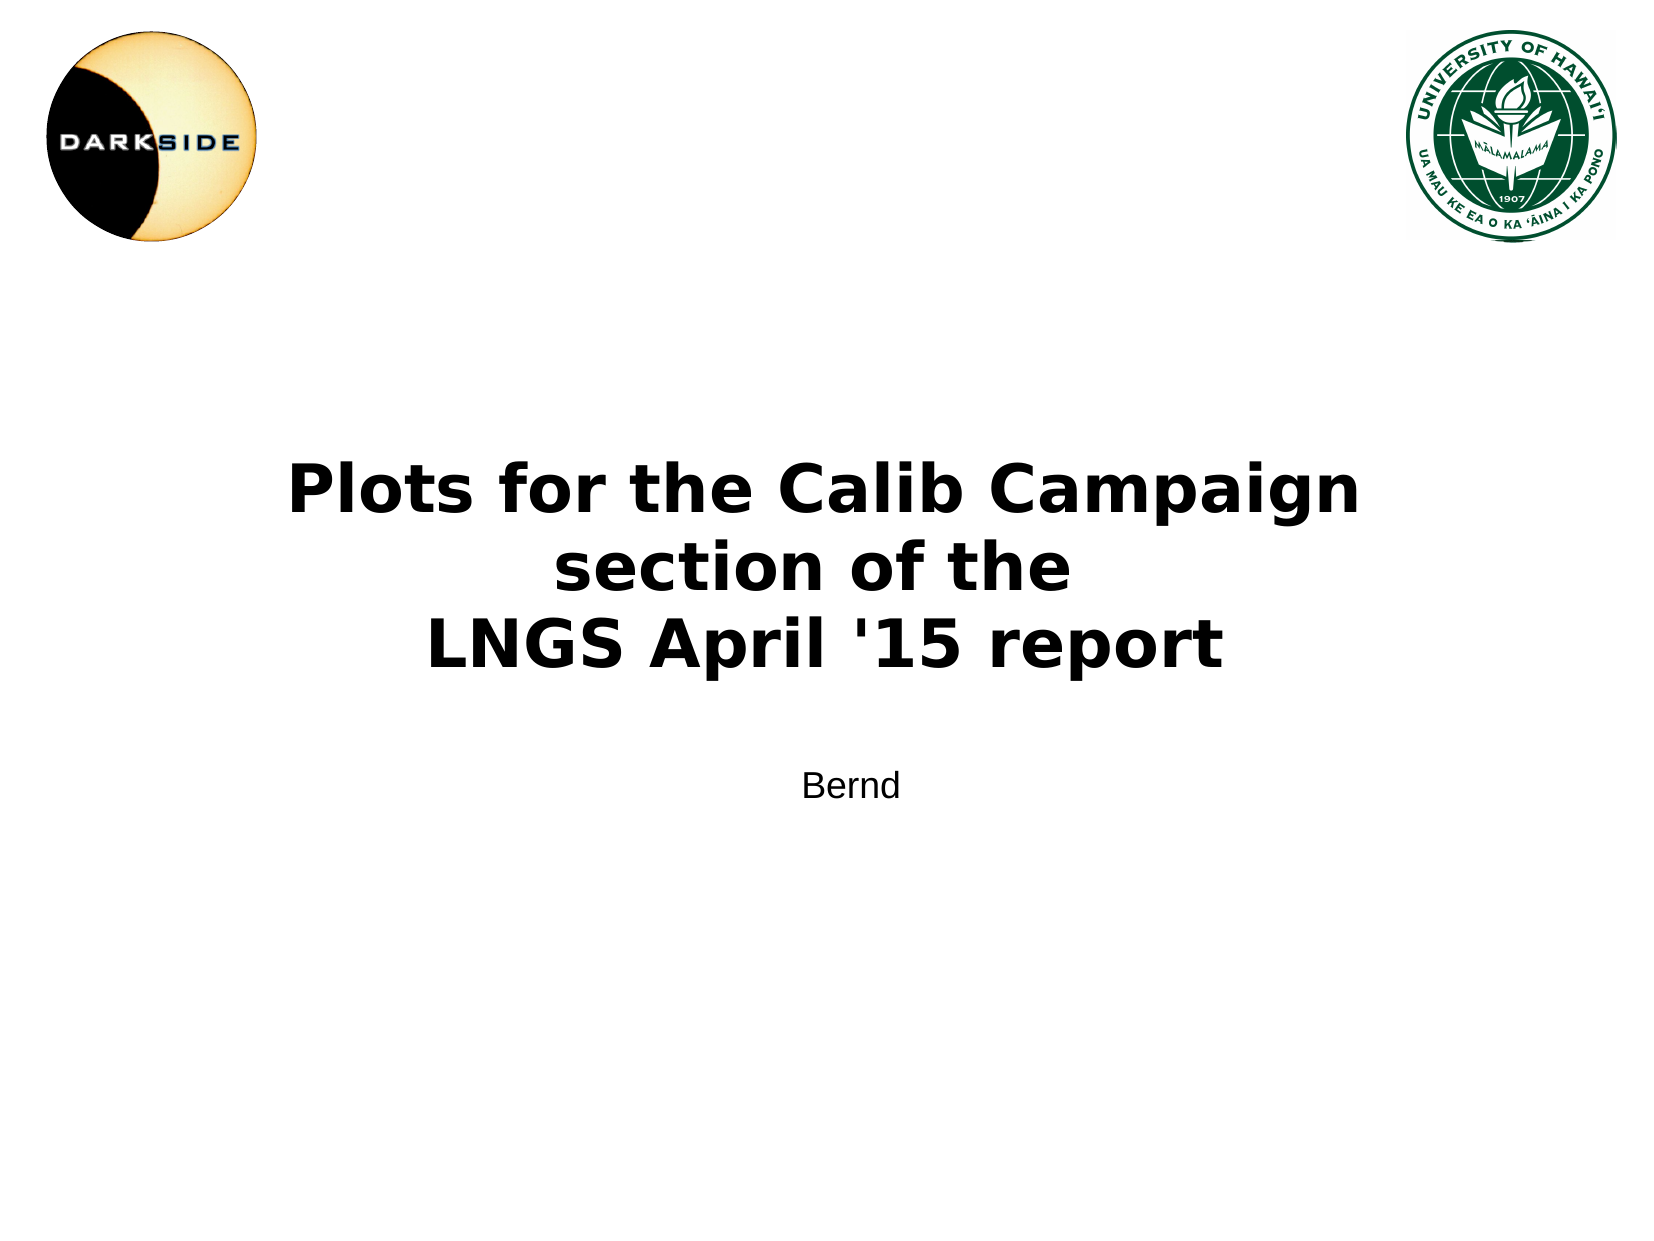

Plots for the Calib Campaign
section of the
LNGS April '15 report
Bernd